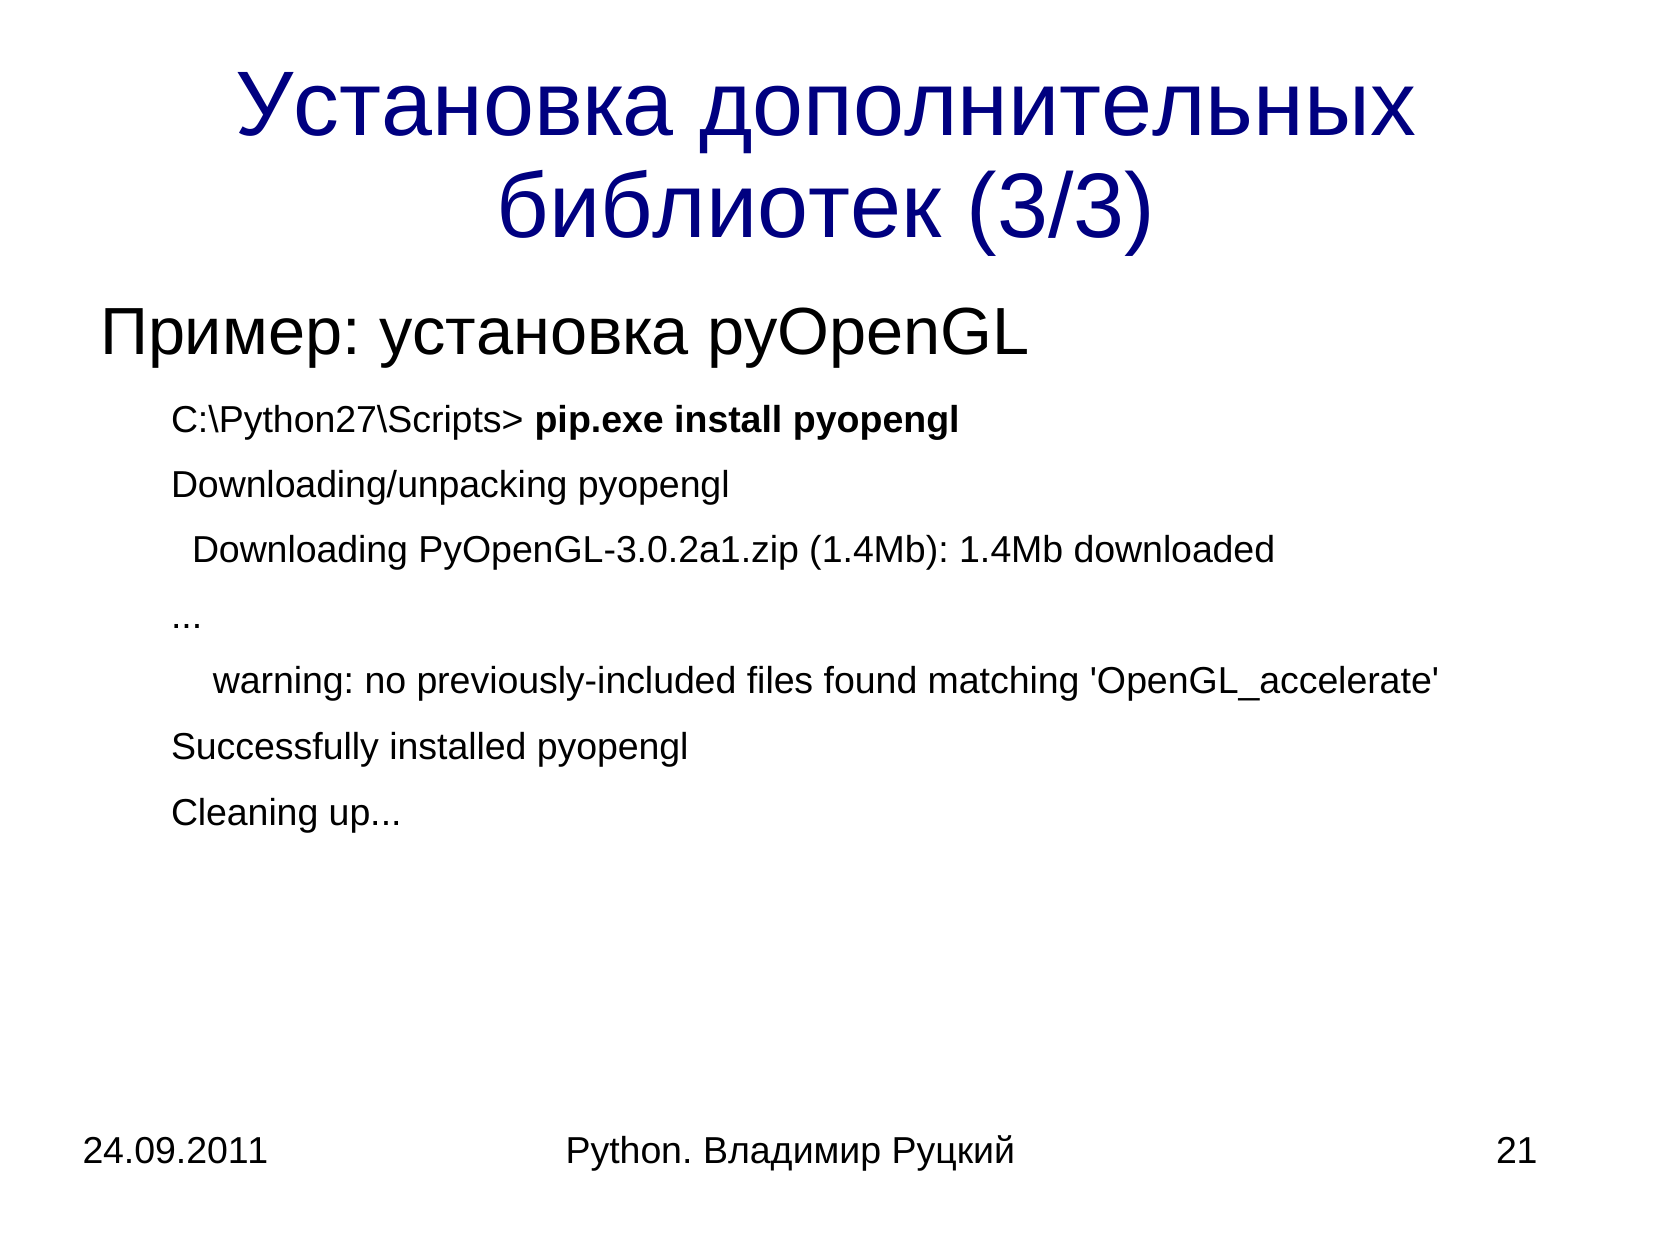

# Установка дополнительных библиотек (3/3)
Пример: установка pyOpenGL
C:\Python27\Scripts> pip.exe install pyopengl
Downloading/unpacking pyopengl
 Downloading PyOpenGL-3.0.2a1.zip (1.4Mb): 1.4Mb downloaded
...
 warning: no previously-included files found matching 'OpenGL_accelerate'
Successfully installed pyopengl
Cleaning up...
24.09.2011
Python. Владимир Руцкий
21